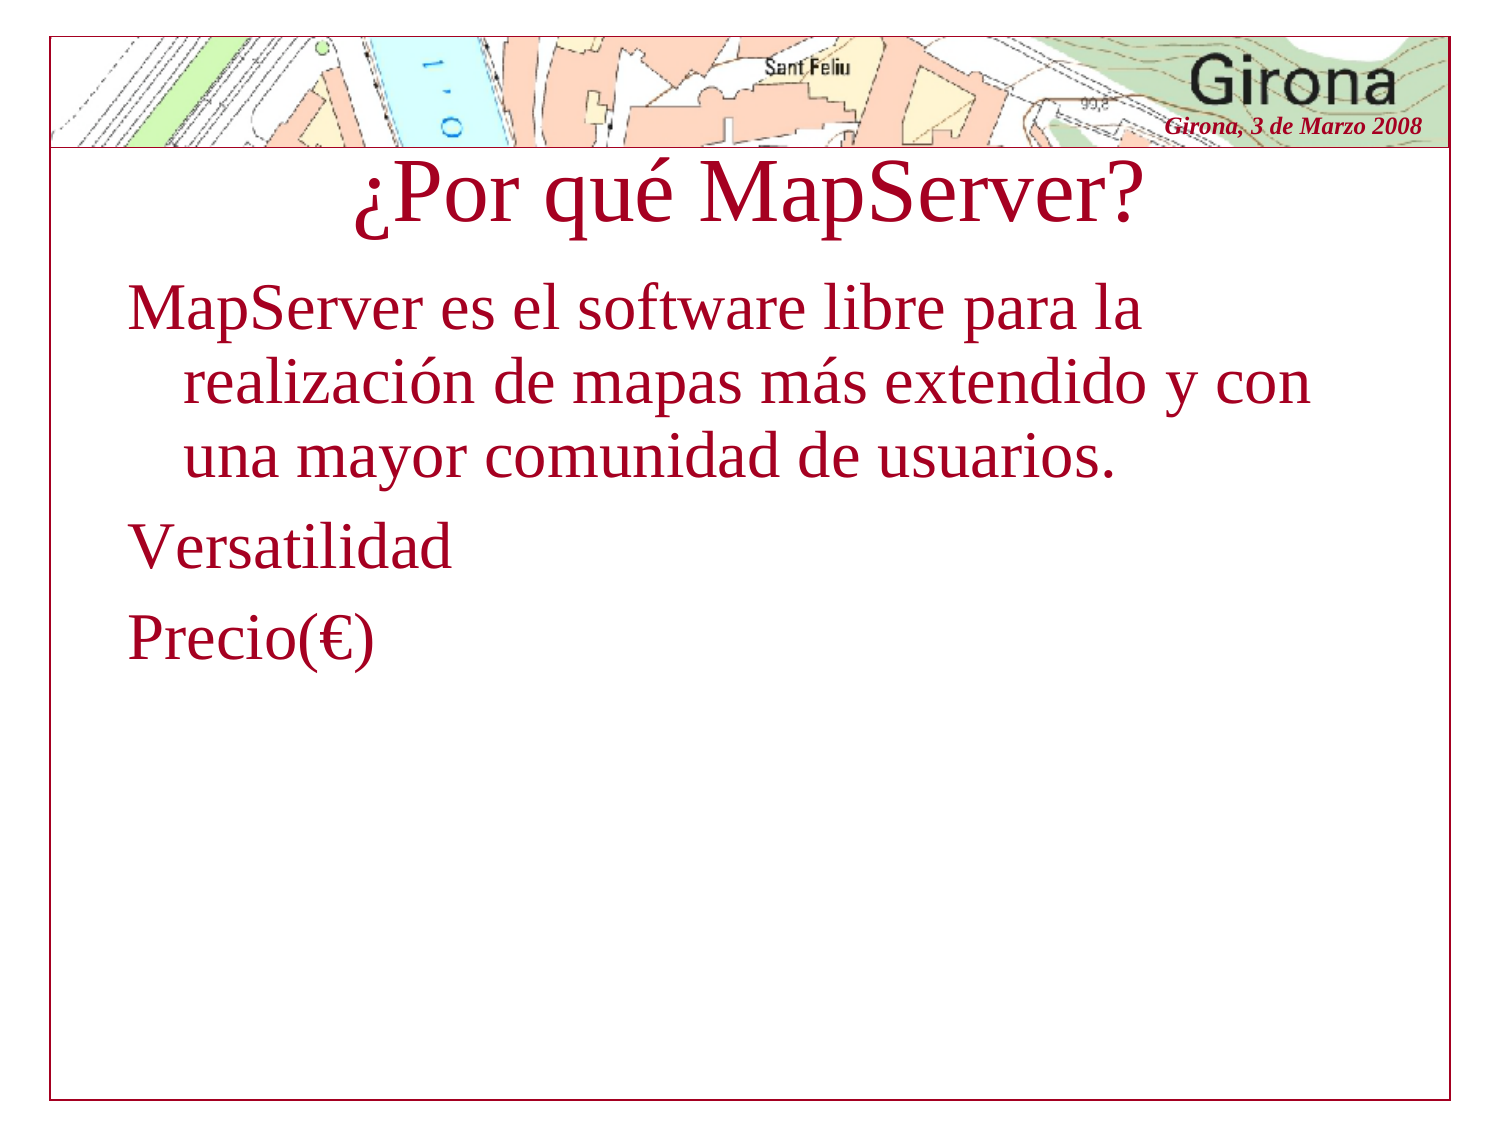

¿Por qué MapServer?
# MapServer es el software libre para la realización de mapas más extendido y con una mayor comunidad de usuarios.
Versatilidad
Precio(€)